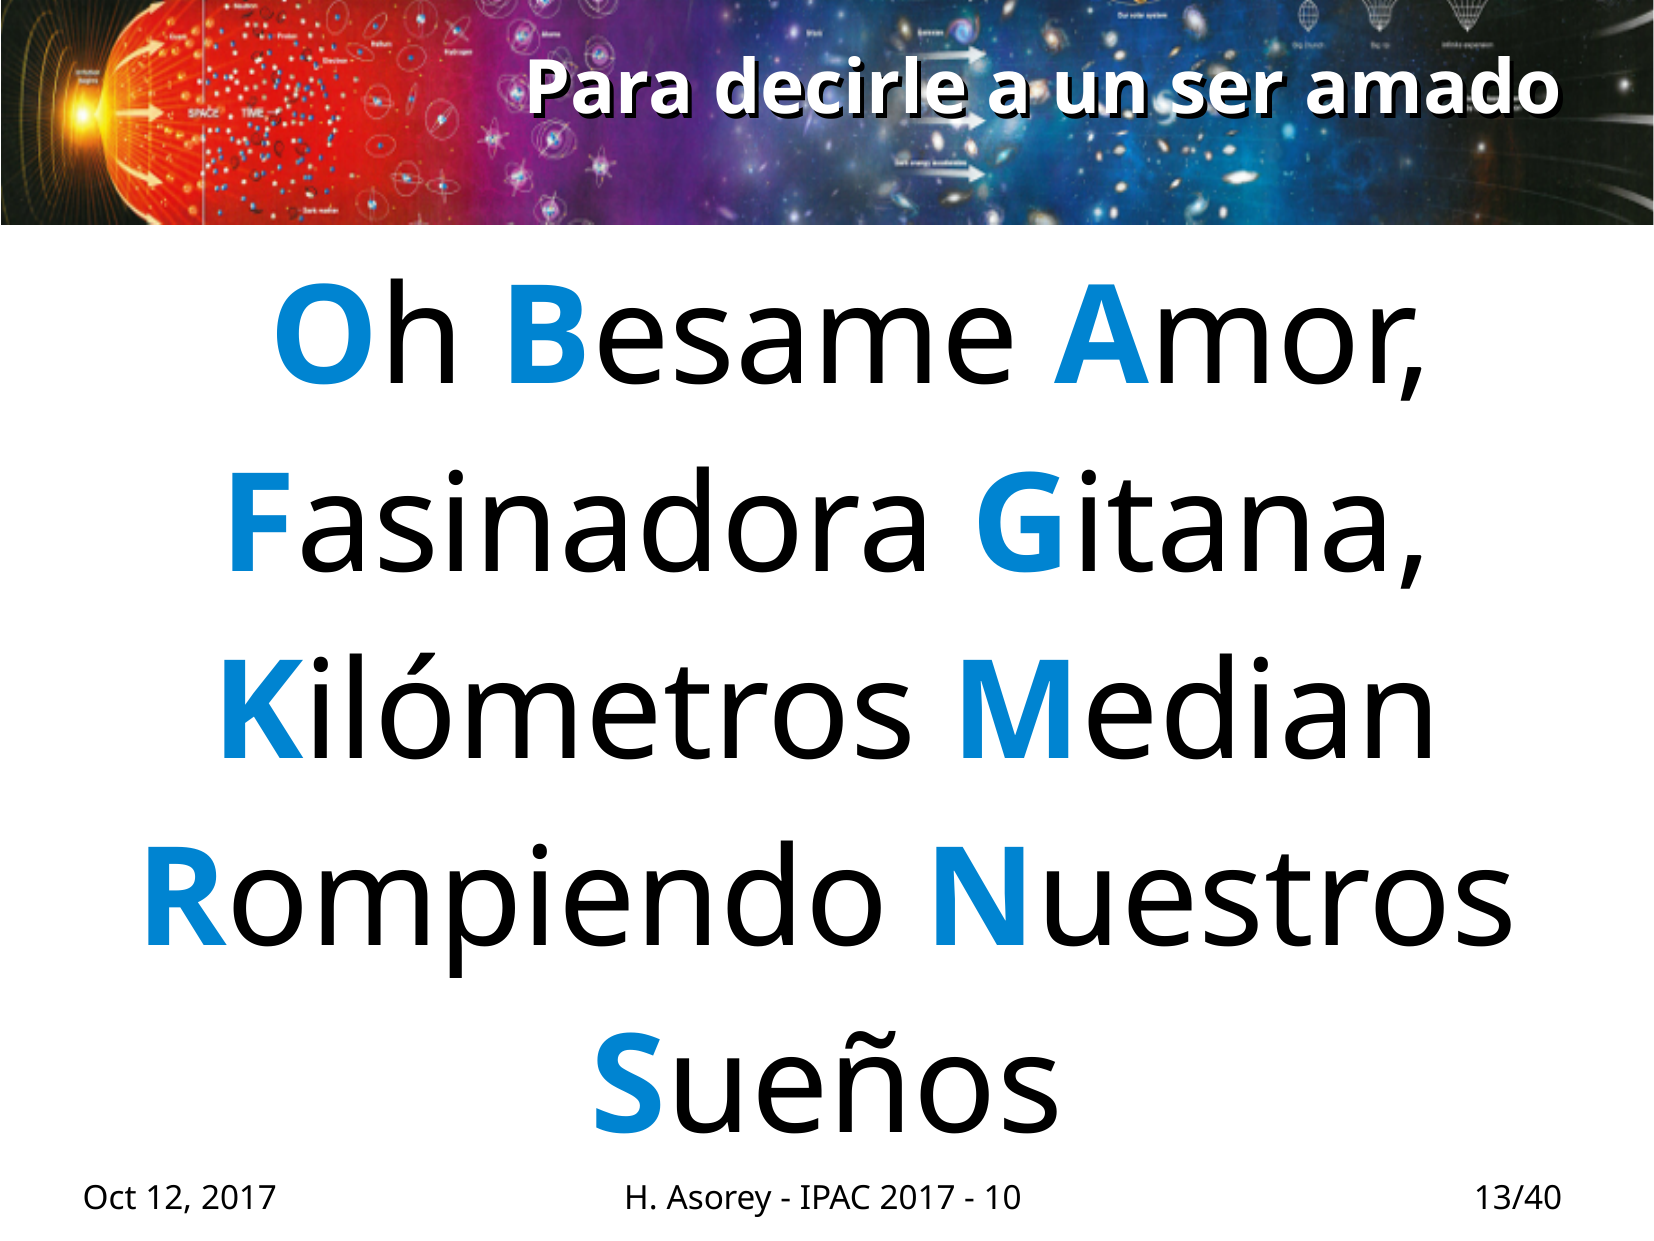

# Para decirle a un ser amado
Oh Besame Amor, Fasinadora Gitana, Kilómetros Median Rompiendo Nuestros Sueños
Oct 12, 2017
H. Asorey - IPAC 2017 - 10
13